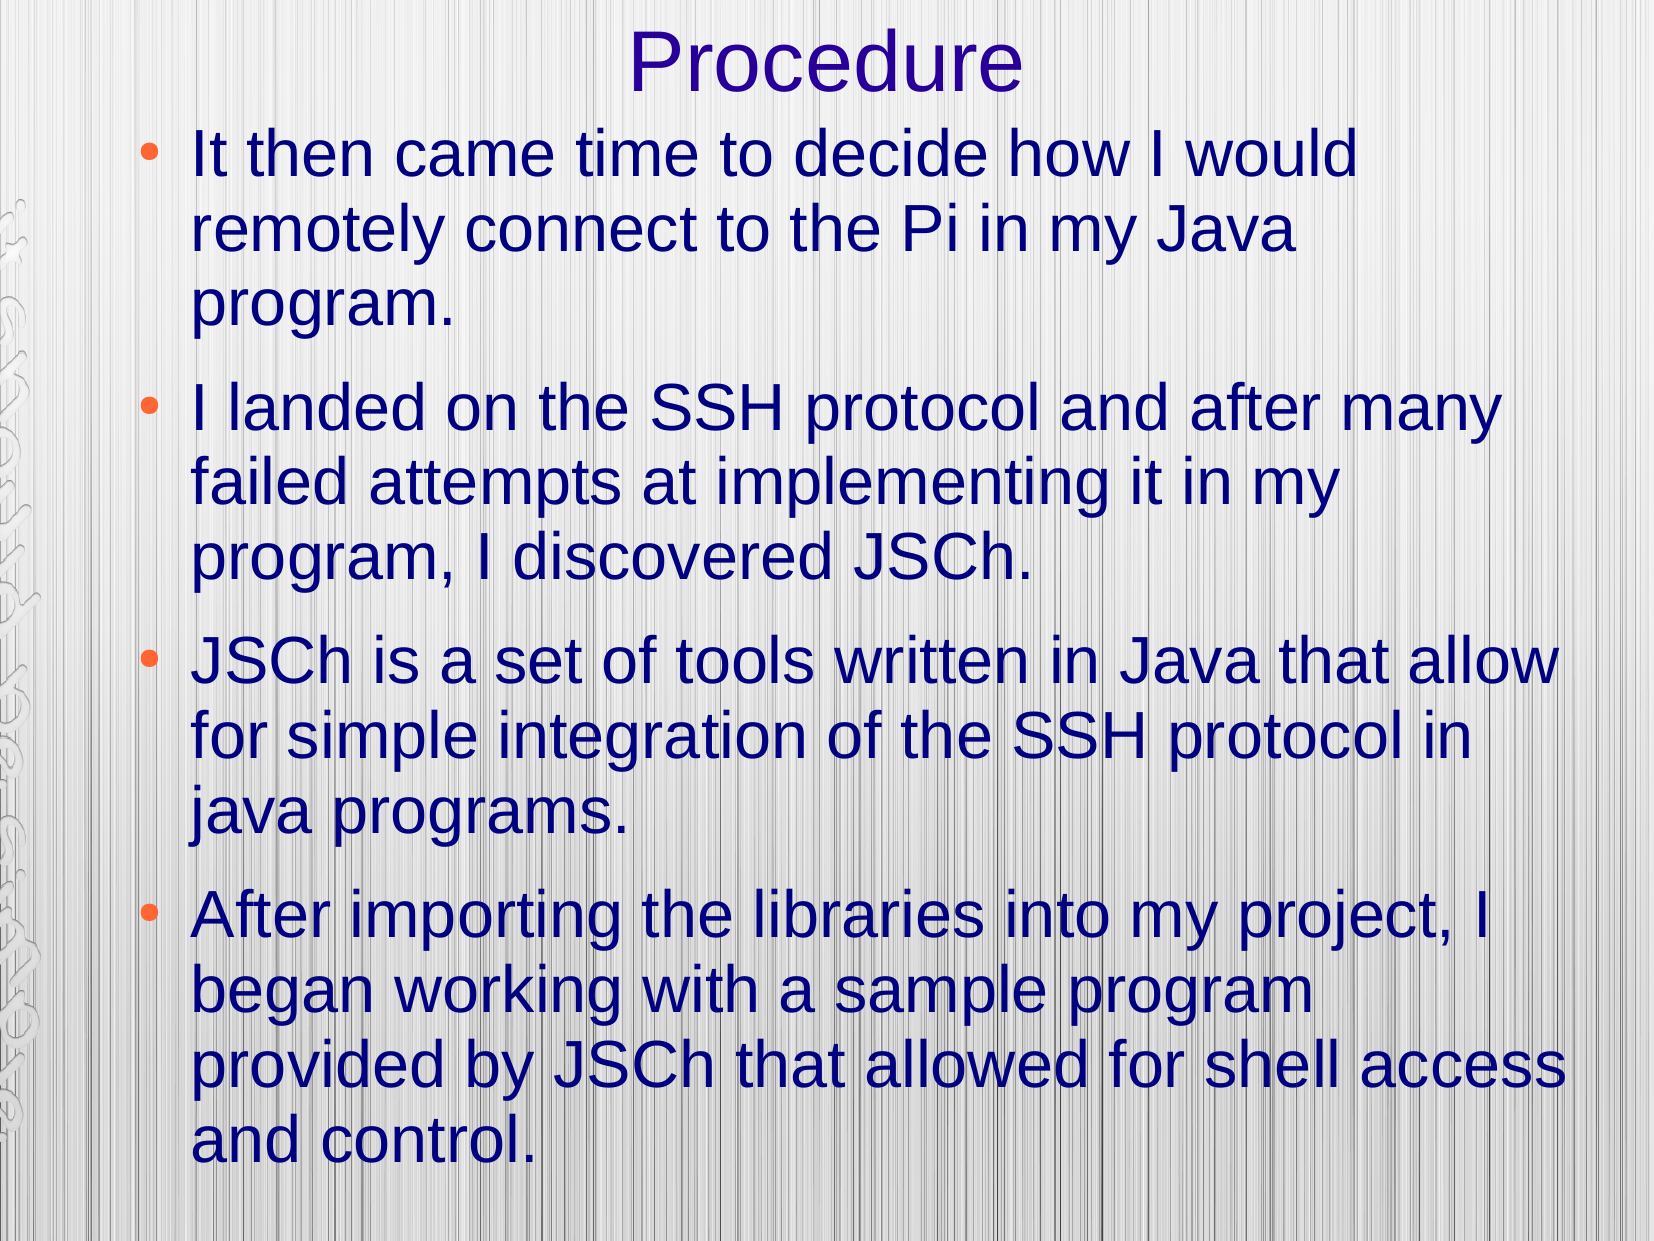

# Procedure
It then came time to decide how I would remotely connect to the Pi in my Java program.
I landed on the SSH protocol and after many failed attempts at implementing it in my program, I discovered JSCh.
JSCh is a set of tools written in Java that allow for simple integration of the SSH protocol in java programs.
After importing the libraries into my project, I began working with a sample program provided by JSCh that allowed for shell access and control.